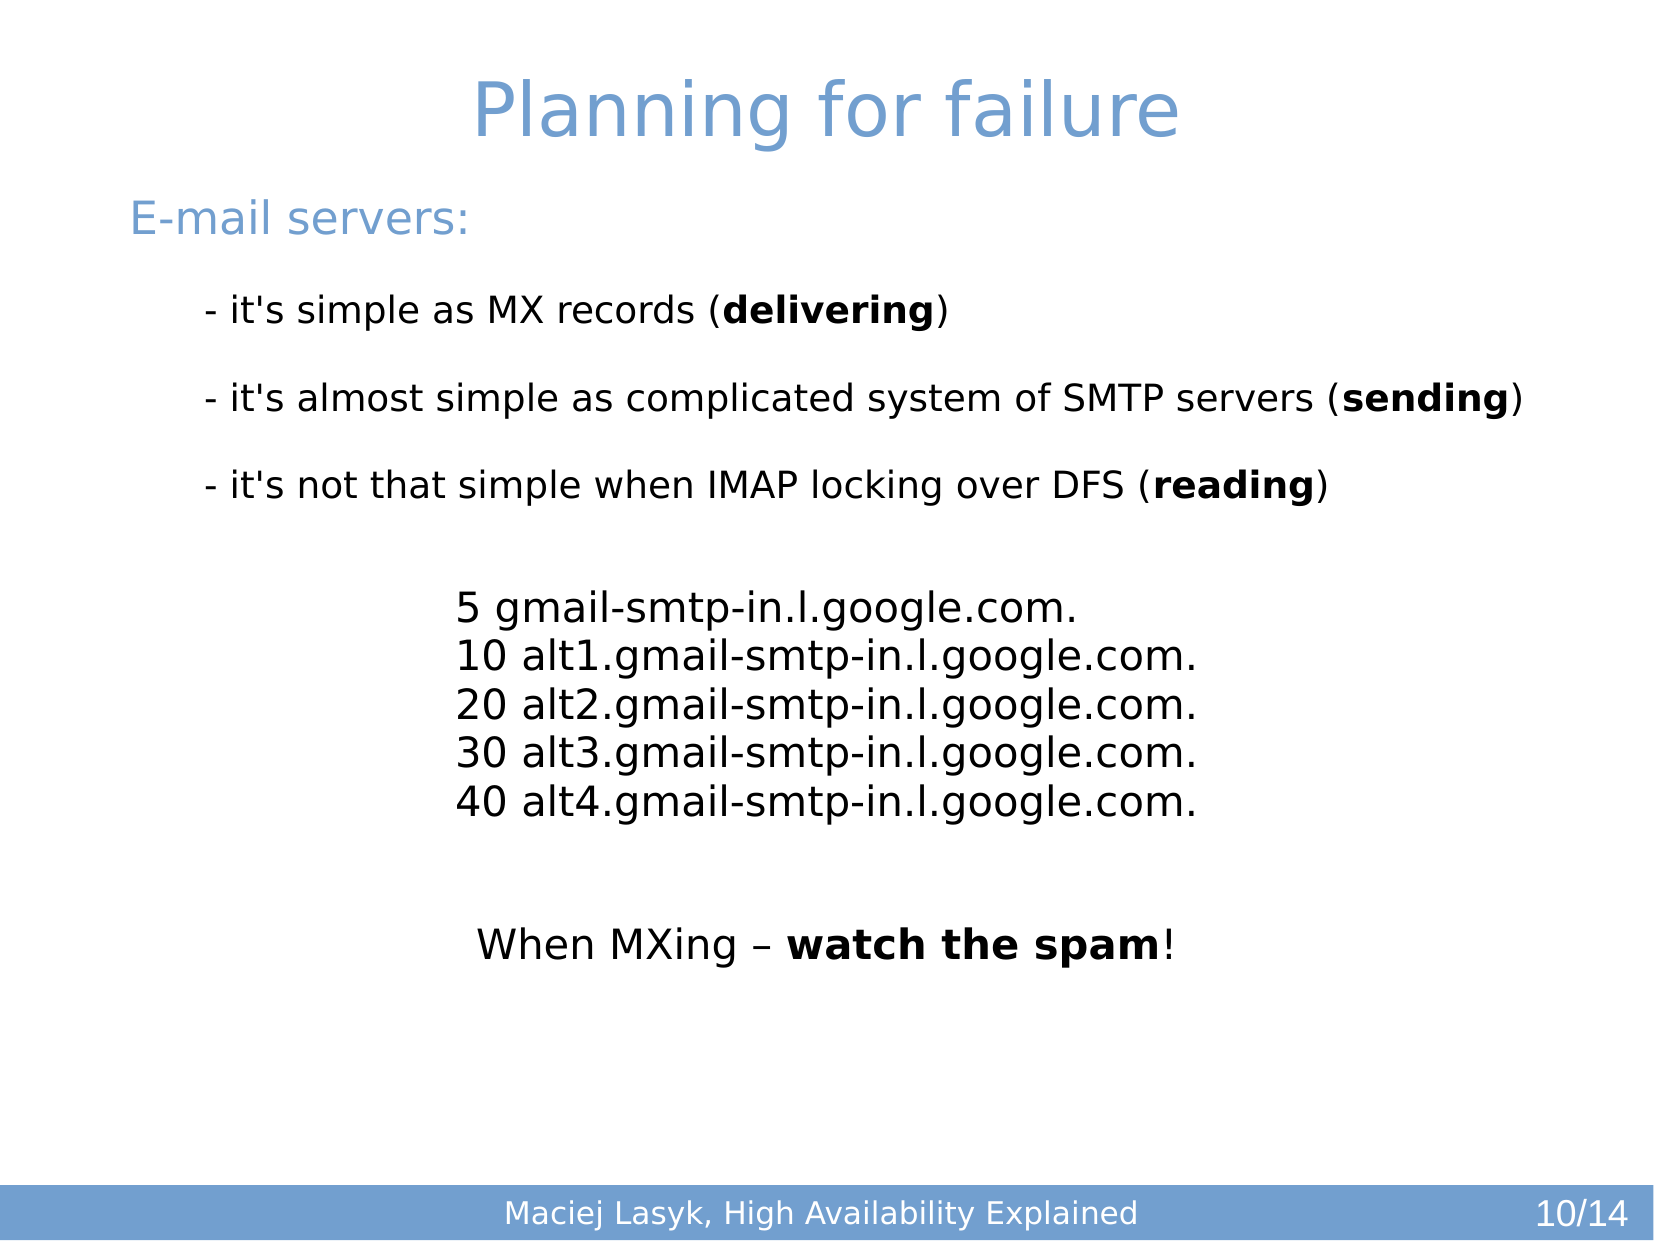

Planning for failure
E-mail servers:
	- it's simple as MX records (delivering)
	- it's almost simple as complicated system of SMTP servers (sending)
	- it's not that simple when IMAP locking over DFS (reading)
5 gmail-smtp-in.l.google.com.
10 alt1.gmail-smtp-in.l.google.com.
20 alt2.gmail-smtp-in.l.google.com.
30 alt3.gmail-smtp-in.l.google.com.
40 alt4.gmail-smtp-in.l.google.com.
When MXing – watch the spam!
 10/14
Maciej Lasyk, High Availability Explained